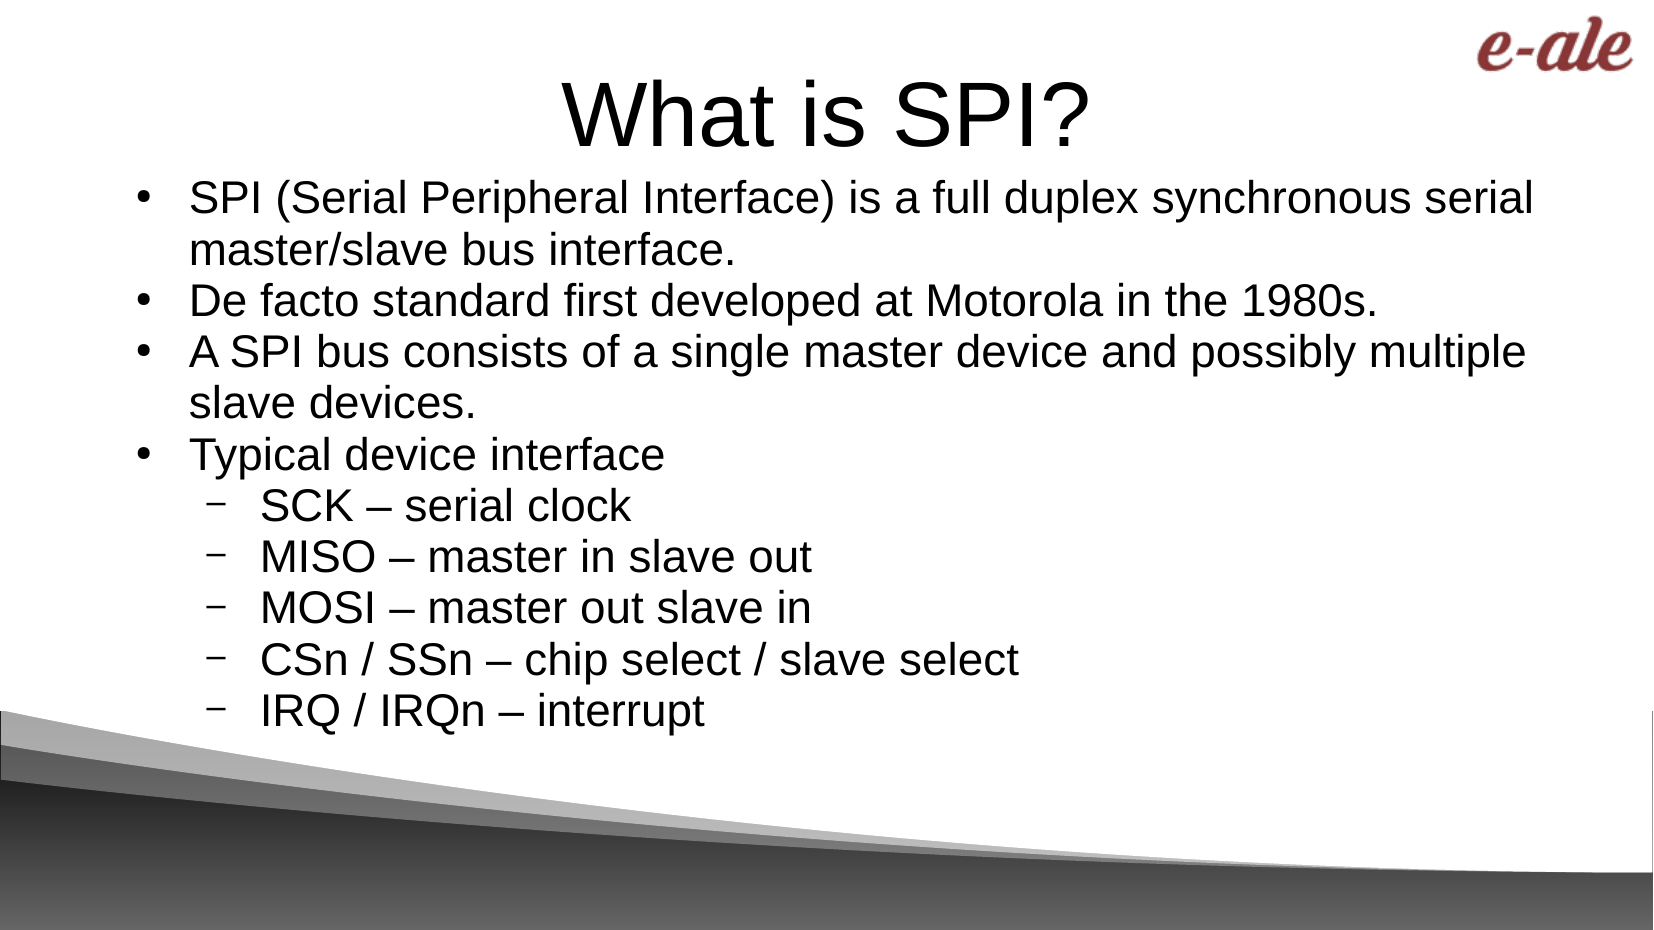

# What is SPI?
SPI (Serial Peripheral Interface) is a full duplex synchronous serial master/slave bus interface.
De facto standard first developed at Motorola in the 1980s.
A SPI bus consists of a single master device and possibly multiple slave devices.
Typical device interface
SCK – serial clock
MISO – master in slave out
MOSI – master out slave in
CSn / SSn – chip select / slave select
IRQ / IRQn – interrupt